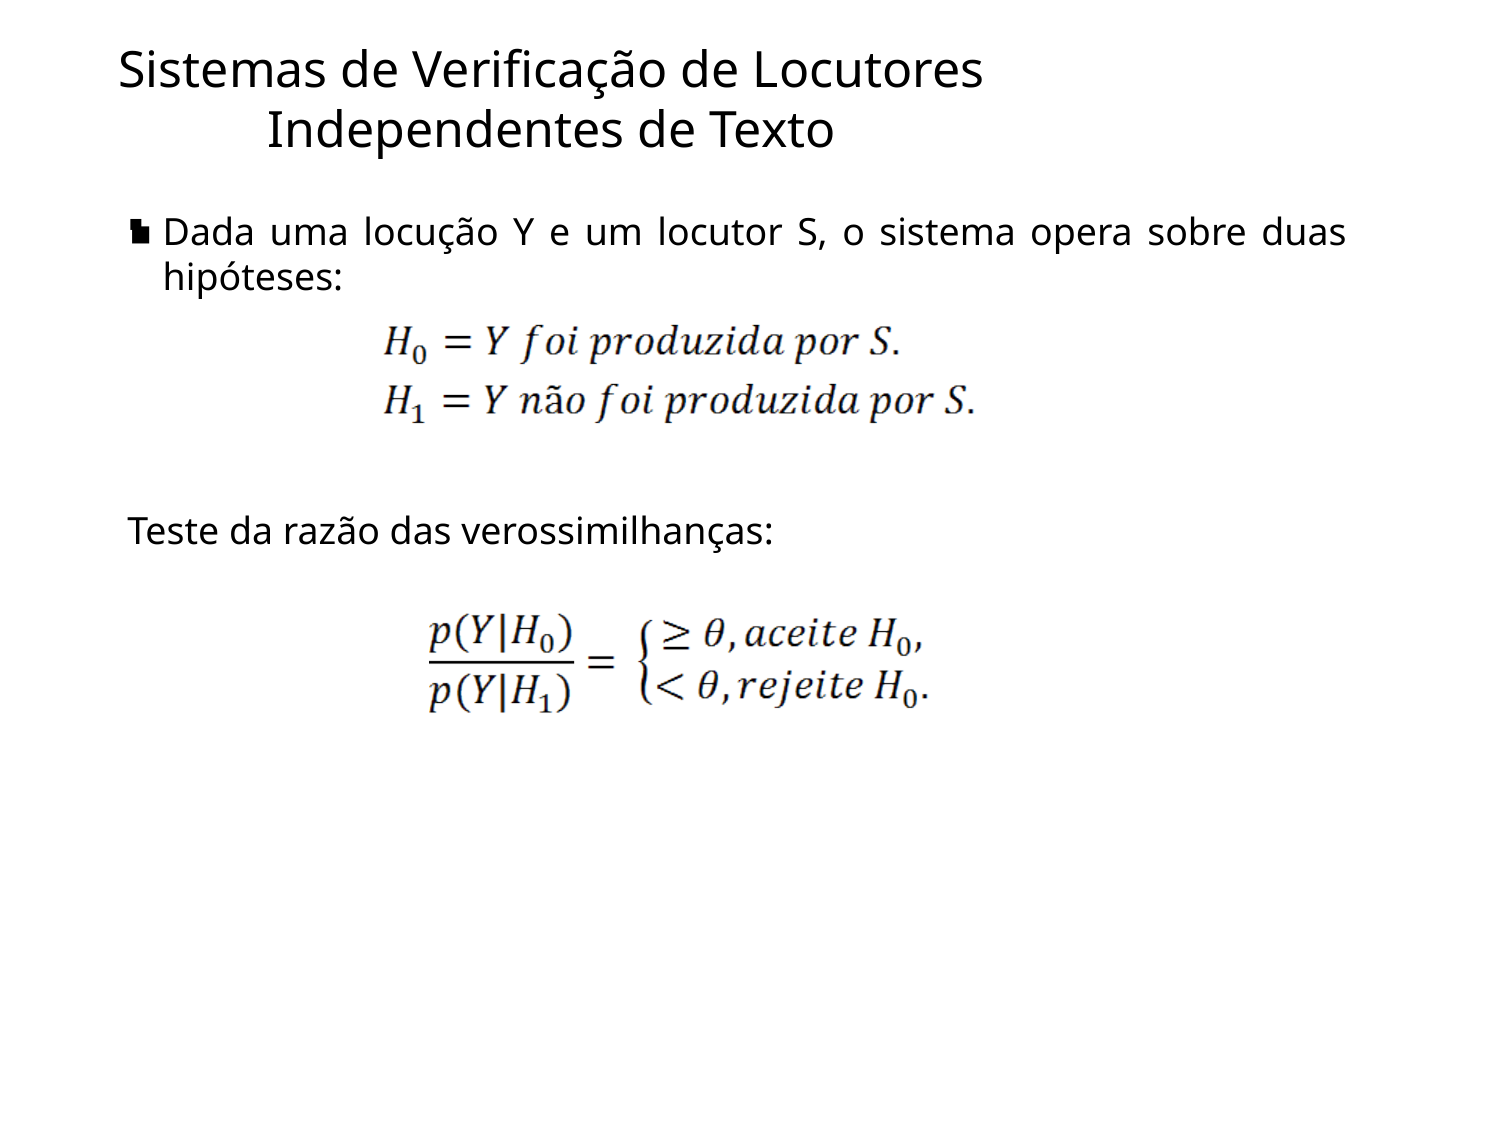

Sistemas de Verificação de Locutores Independentes de Texto
Dada uma locução Y e um locutor S, o sistema opera sobre duas hipóteses:
Teste da razão das verossimilhanças: